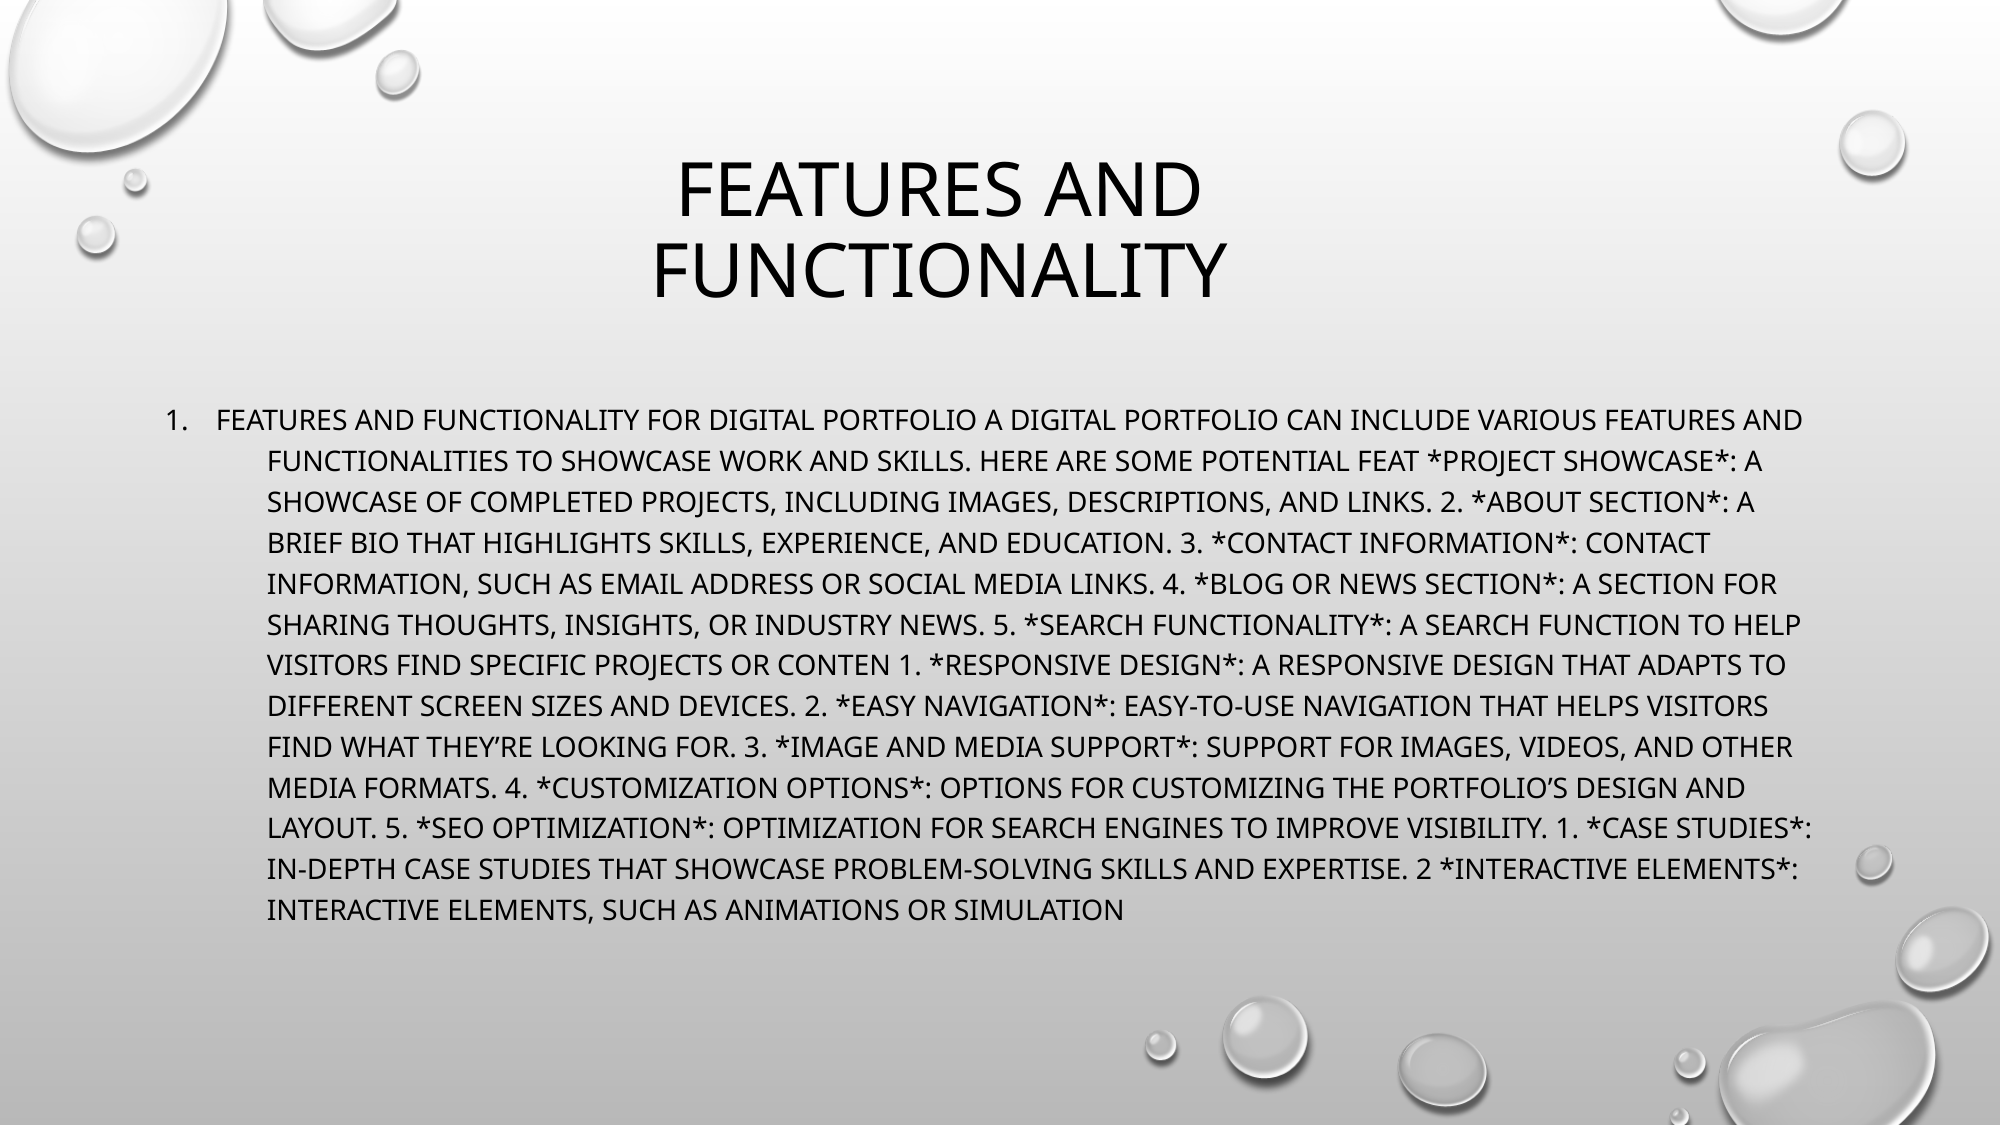

# Features and functionality
Features and Functionality for Digital Portfolio A digital portfolio can include various features and functionalities to showcase work and skills. Here are some potential feat *Project Showcase*: A showcase of completed projects, including images, descriptions, and links. 2. *About Section*: A brief bio that highlights skills, experience, and education. 3. *Contact Information*: Contact information, such as email address or social media links. 4. *Blog or News Section*: A section for sharing thoughts, insights, or industry news. 5. *Search Functionality*: A search function to help visitors find specific projects or conten 1. *Responsive Design*: A responsive design that adapts to different screen sizes and devices. 2. *Easy Navigation*: Easy-to-use navigation that helps visitors find what they’re looking for. 3. *Image and Media Support*: Support for images, videos, and other media formats. 4. *Customization Options*: Options for customizing the portfolio’s design and layout. 5. *SEO Optimization*: Optimization for search engines to improve visibility. 1. *Case Studies*: In-depth case studies that showcase problem-solving skills and expertise. 2 *Interactive Elements*: Interactive elements, such as animations or simulation